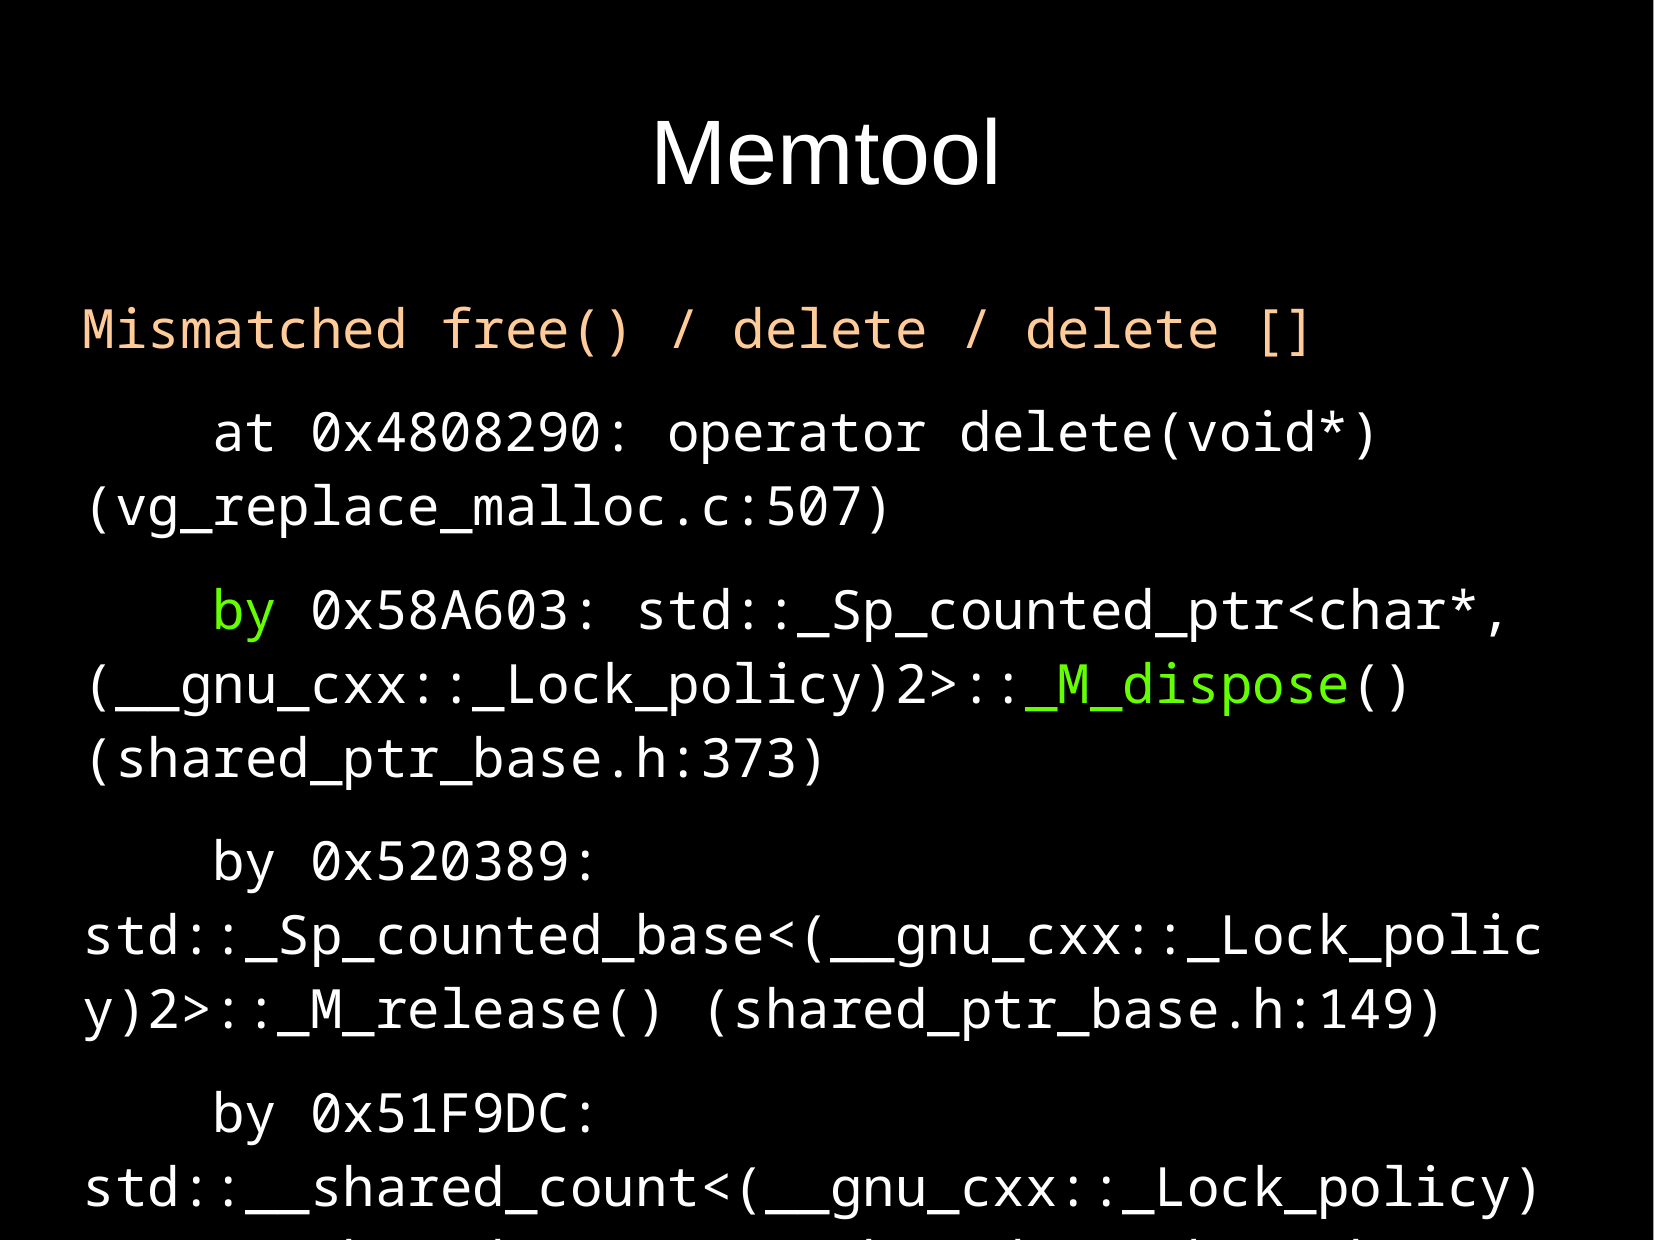

# Memtool
Mismatched free() / delete / delete []
 at 0x4808290: operator delete(void*) (vg_replace_malloc.c:507)
 by 0x58A603: std::_Sp_counted_ptr<char*, (__gnu_cxx::_Lock_policy)2>::_M_dispose() (shared_ptr_base.h:373)
 by 0x520389: std::_Sp_counted_base<(__gnu_cxx::_Lock_policy)2>::_M_release() (shared_ptr_base.h:149)
 by 0x51F9DC: std::__shared_count<(__gnu_cxx::_Lock_policy)2>::~__shared_count() (shared_ptr_base.h:666)